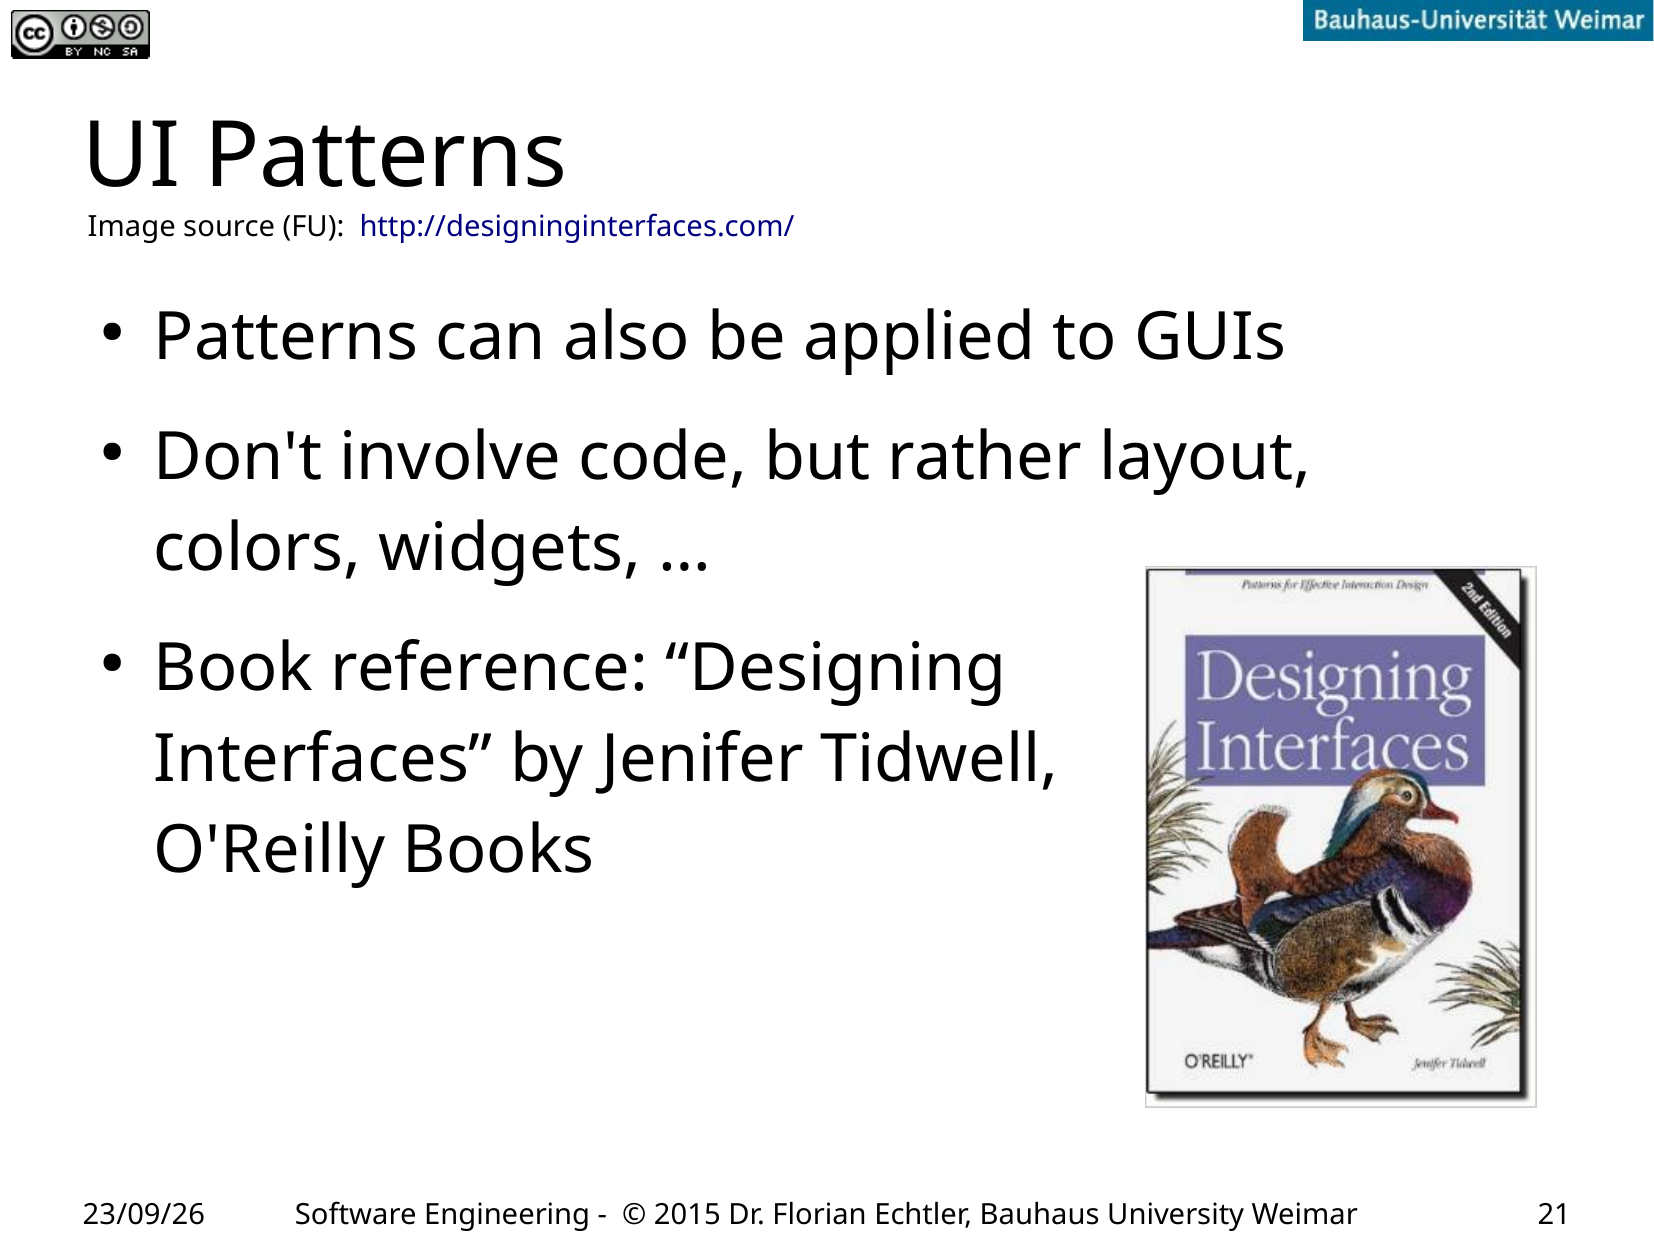

# UI Patterns
Image source (FU): http://designinginterfaces.com/
Patterns can also be applied to GUIs
Don't involve code, but rather layout, colors, widgets, …
Book reference: “Designing Interfaces” by Jenifer Tidwell, O'Reilly Books
Software Engineering - © 2015 Dr. Florian Echtler, Bauhaus University Weimar
21